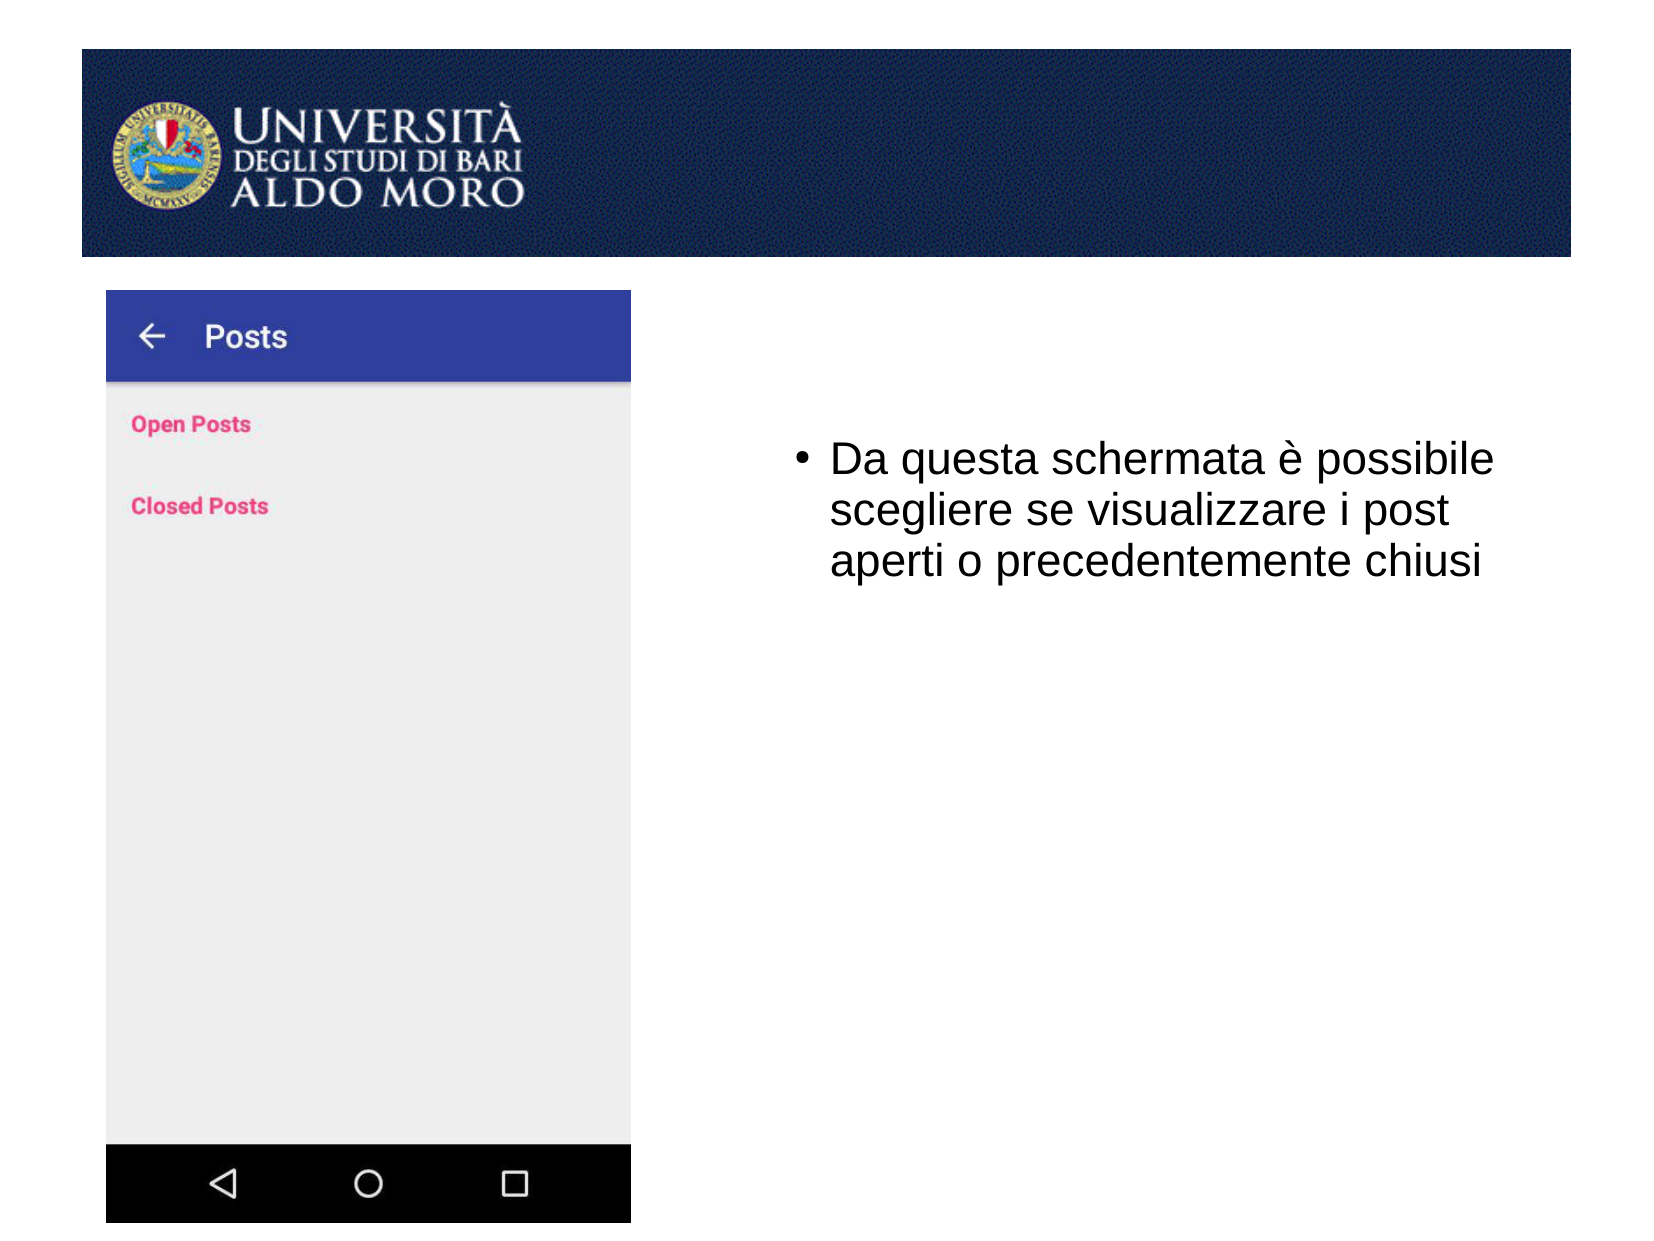

#
Da questa schermata è possibile scegliere se visualizzare i post aperti o precedentemente chiusi